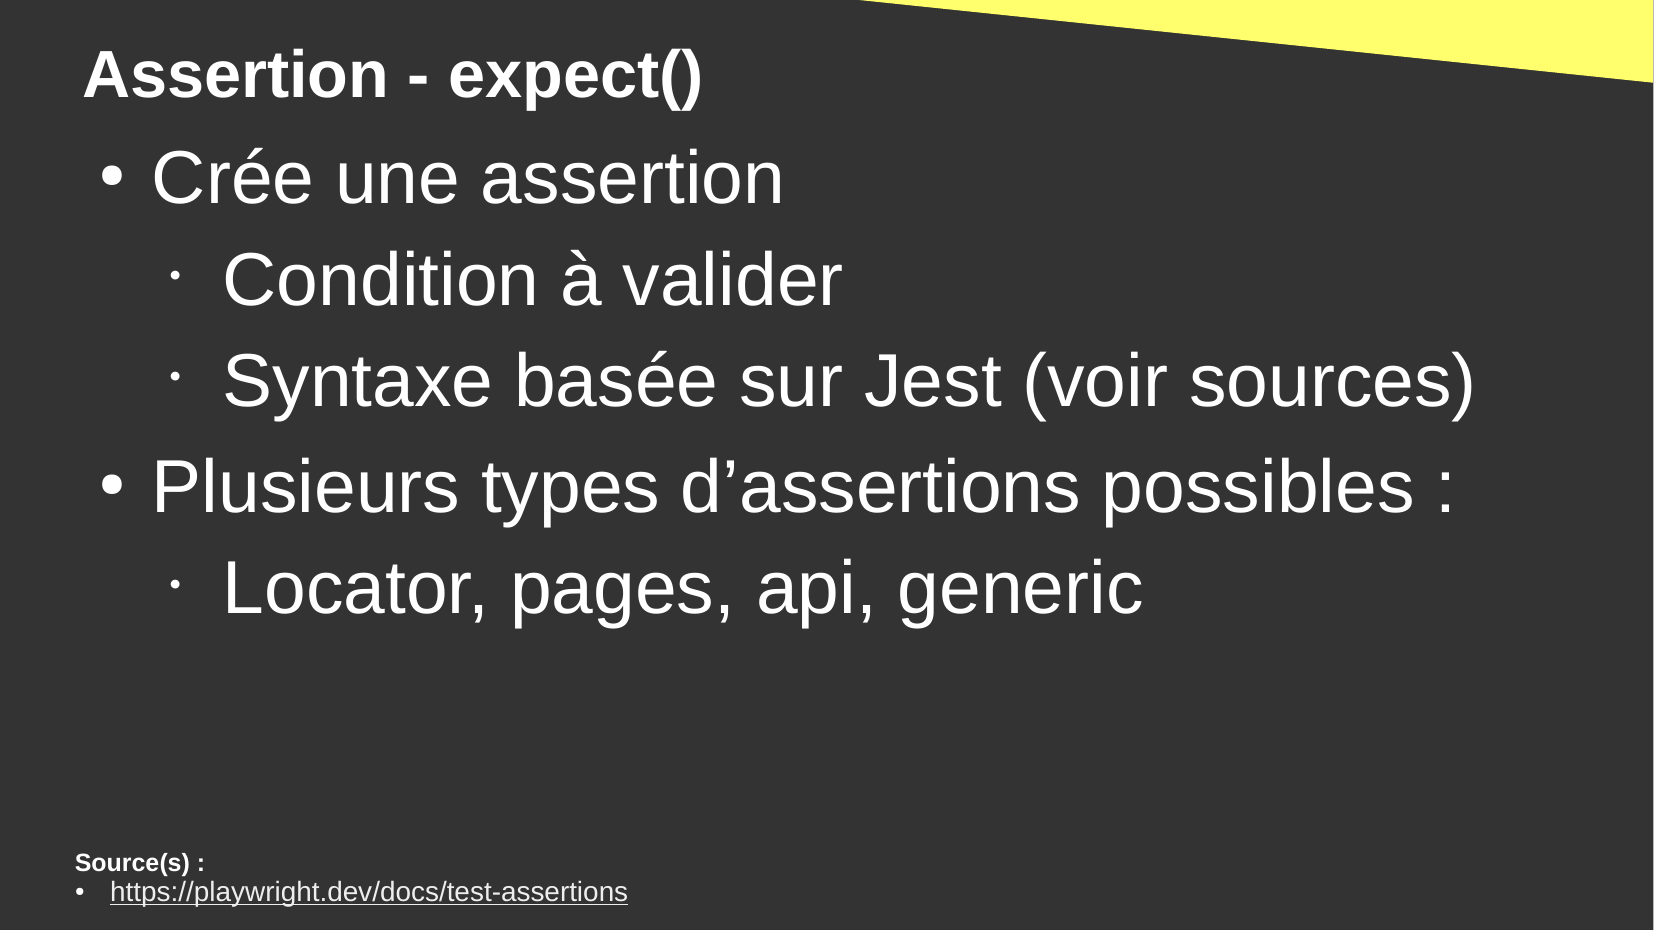

# Assertion - expect()
Crée une assertion
Condition à valider
Syntaxe basée sur Jest (voir sources)
Plusieurs types d’assertions possibles :
Locator, pages, api, generic
Source(s) :
https://playwright.dev/docs/test-assertions